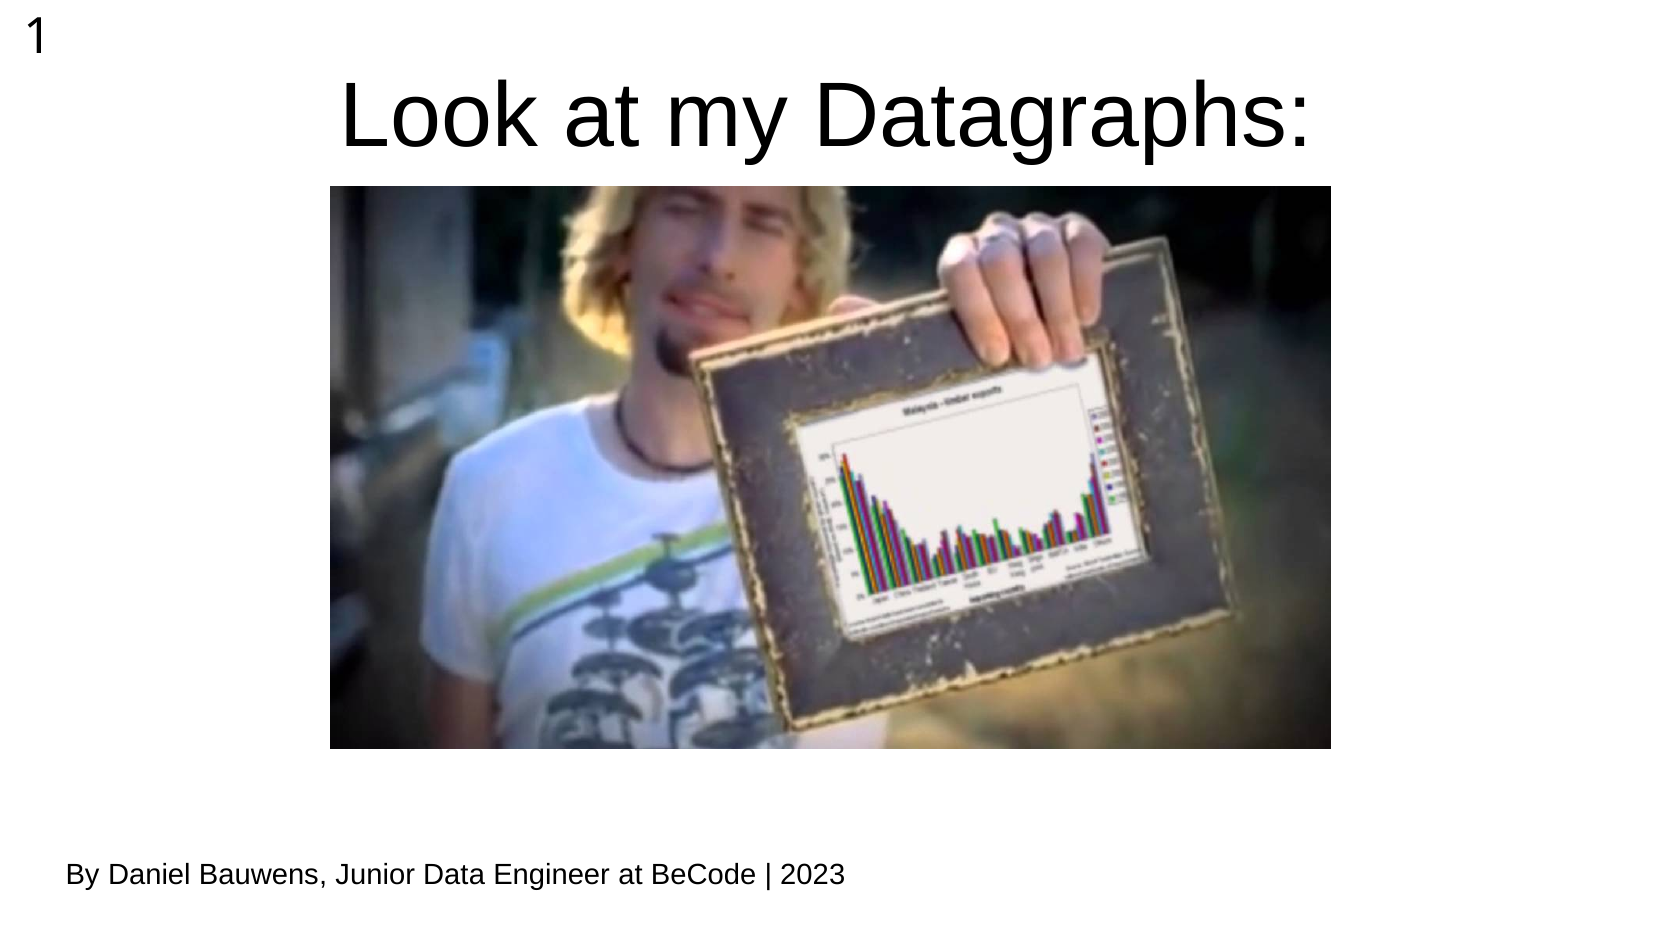

1
# Look at my Datagraphs:
By Daniel Bauwens, Junior Data Engineer at BeCode | 2023